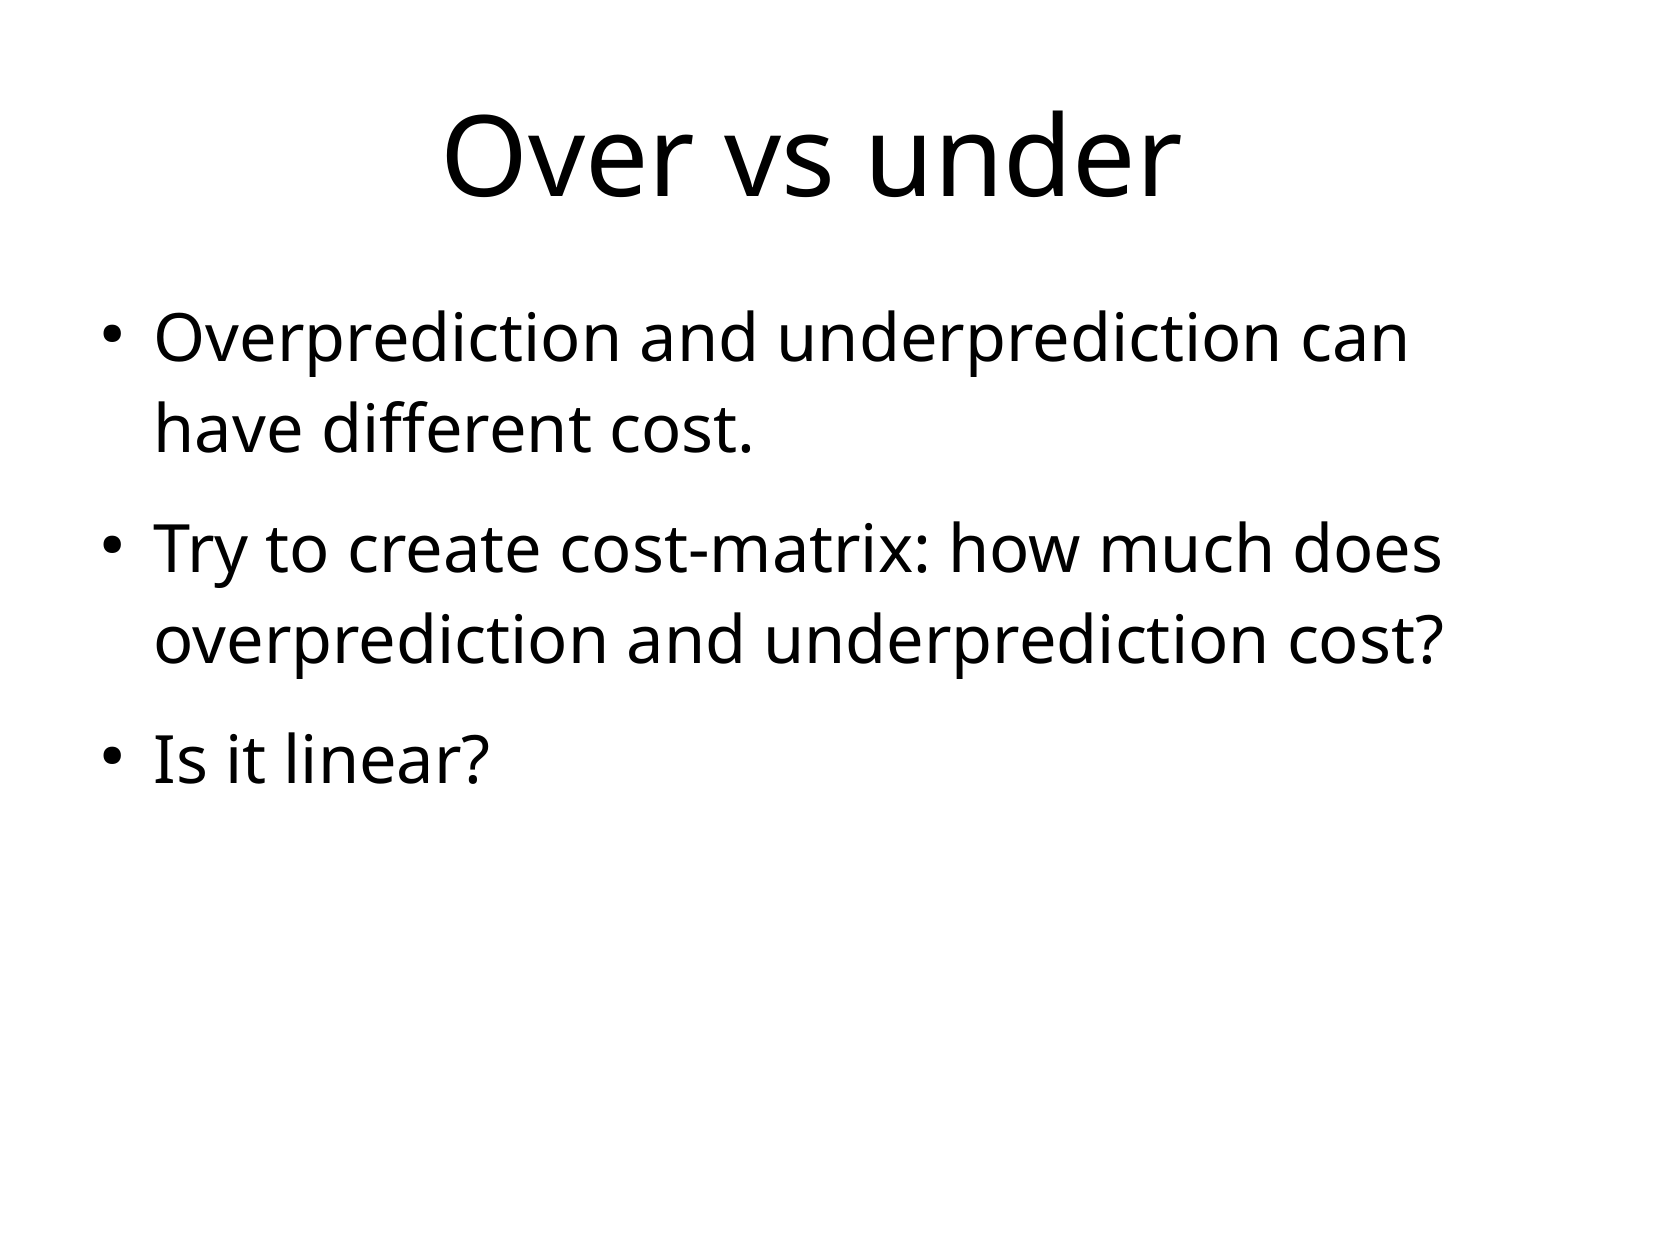

# Over vs under
Overprediction and underprediction can have different cost.
Try to create cost-matrix: how much does overprediction and underprediction cost?
Is it linear?